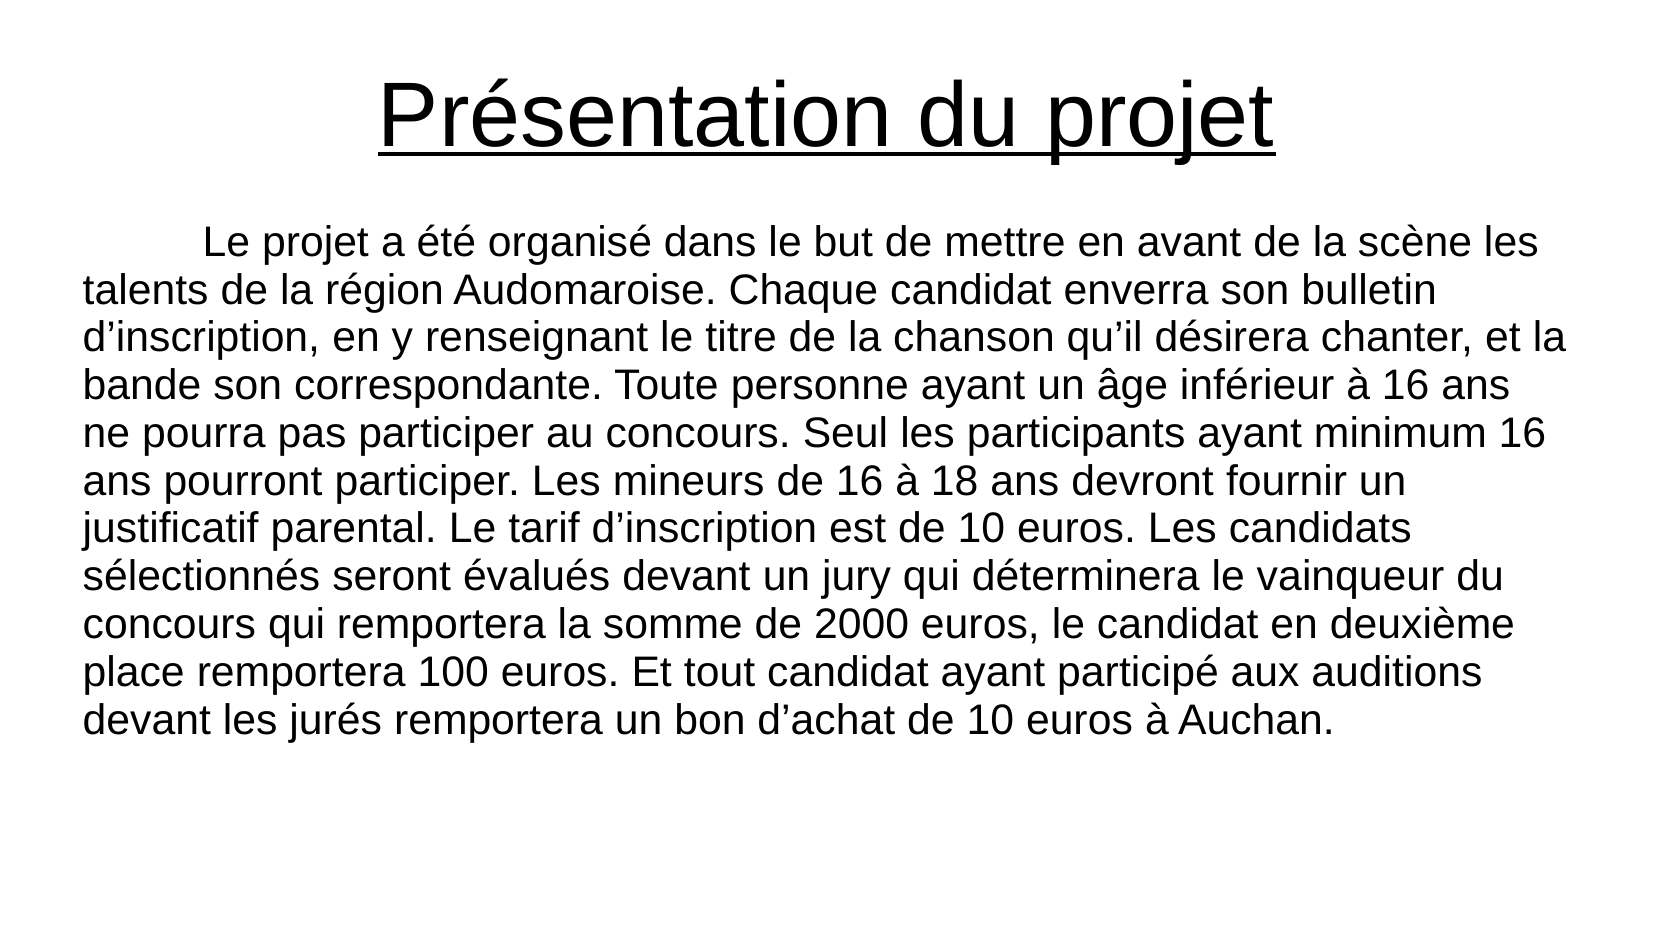

# Présentation du projet
 Le projet a été organisé dans le but de mettre en avant de la scène les talents de la région Audomaroise. Chaque candidat enverra son bulletin d’inscription, en y renseignant le titre de la chanson qu’il désirera chanter, et la bande son correspondante. Toute personne ayant un âge inférieur à 16 ans ne pourra pas participer au concours. Seul les participants ayant minimum 16 ans pourront participer. Les mineurs de 16 à 18 ans devront fournir un justificatif parental. Le tarif d’inscription est de 10 euros. Les candidats sélectionnés seront évalués devant un jury qui déterminera le vainqueur du concours qui remportera la somme de 2000 euros, le candidat en deuxième place remportera 100 euros. Et tout candidat ayant participé aux auditions devant les jurés remportera un bon d’achat de 10 euros à Auchan.